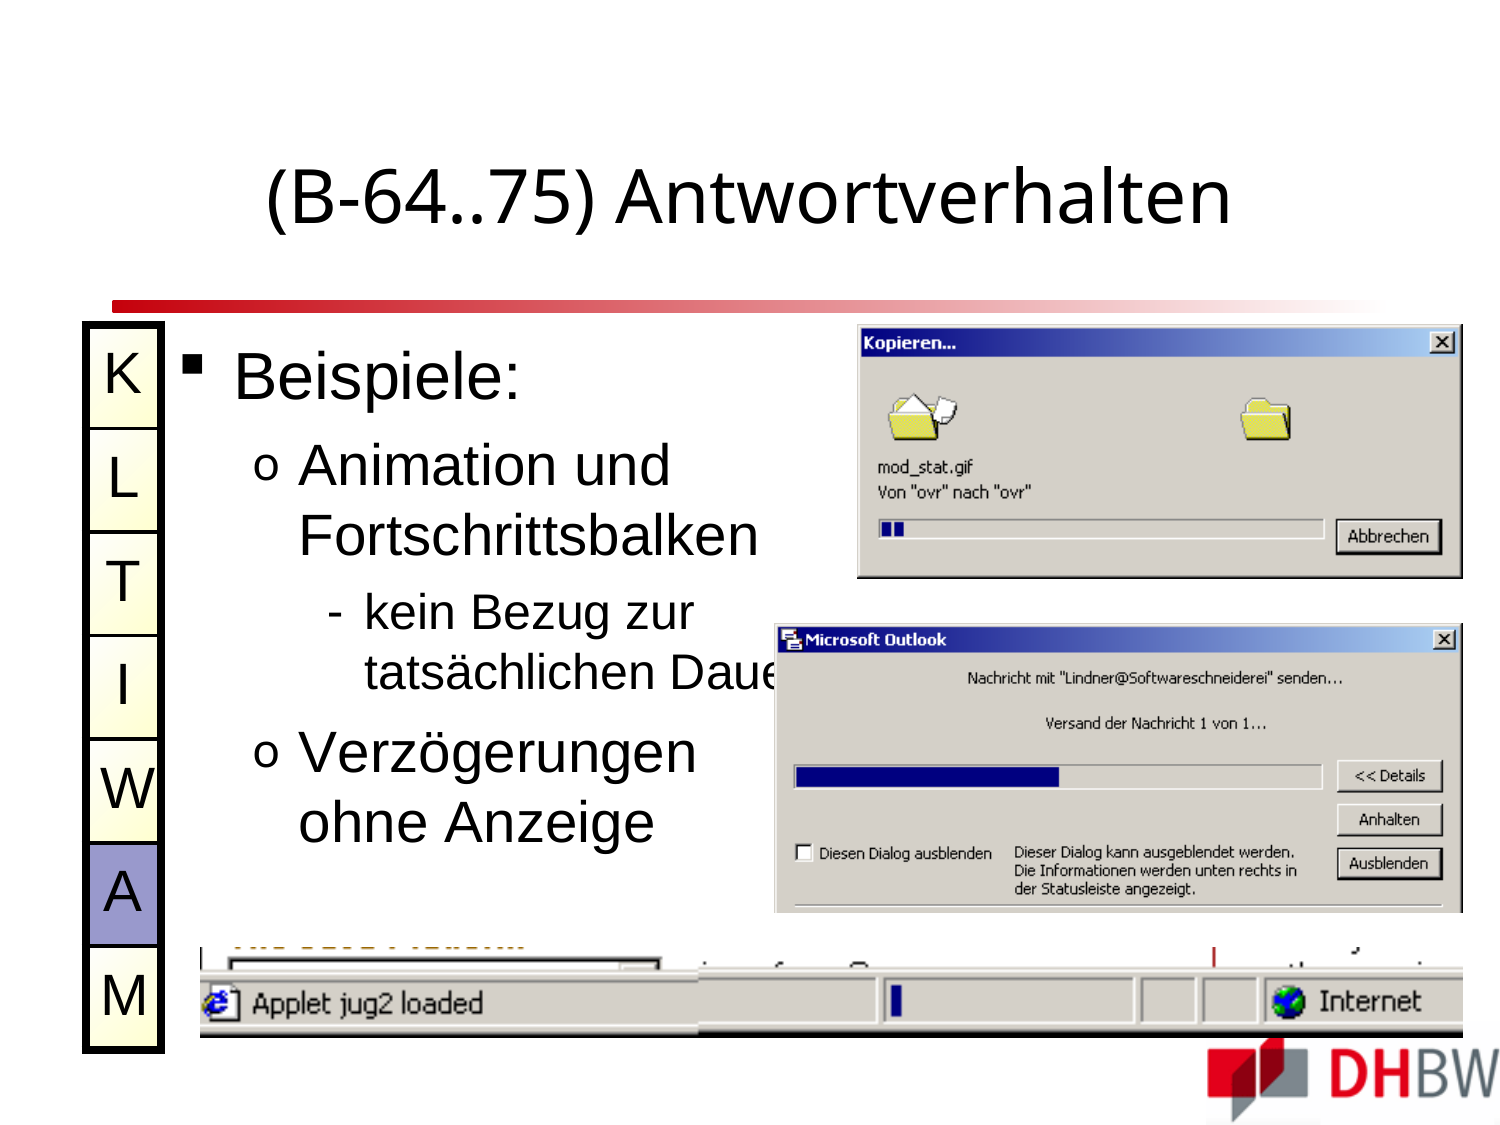

# (B-64..75) Antwortverhalten
| K |
| --- |
| L |
| T |
| I |
| W |
| A |
| M |
Beispiele:
Animation und Fortschrittsbalken
kein Bezug zur tatsächlichen Dauer
Verzögerungen ohne Anzeige